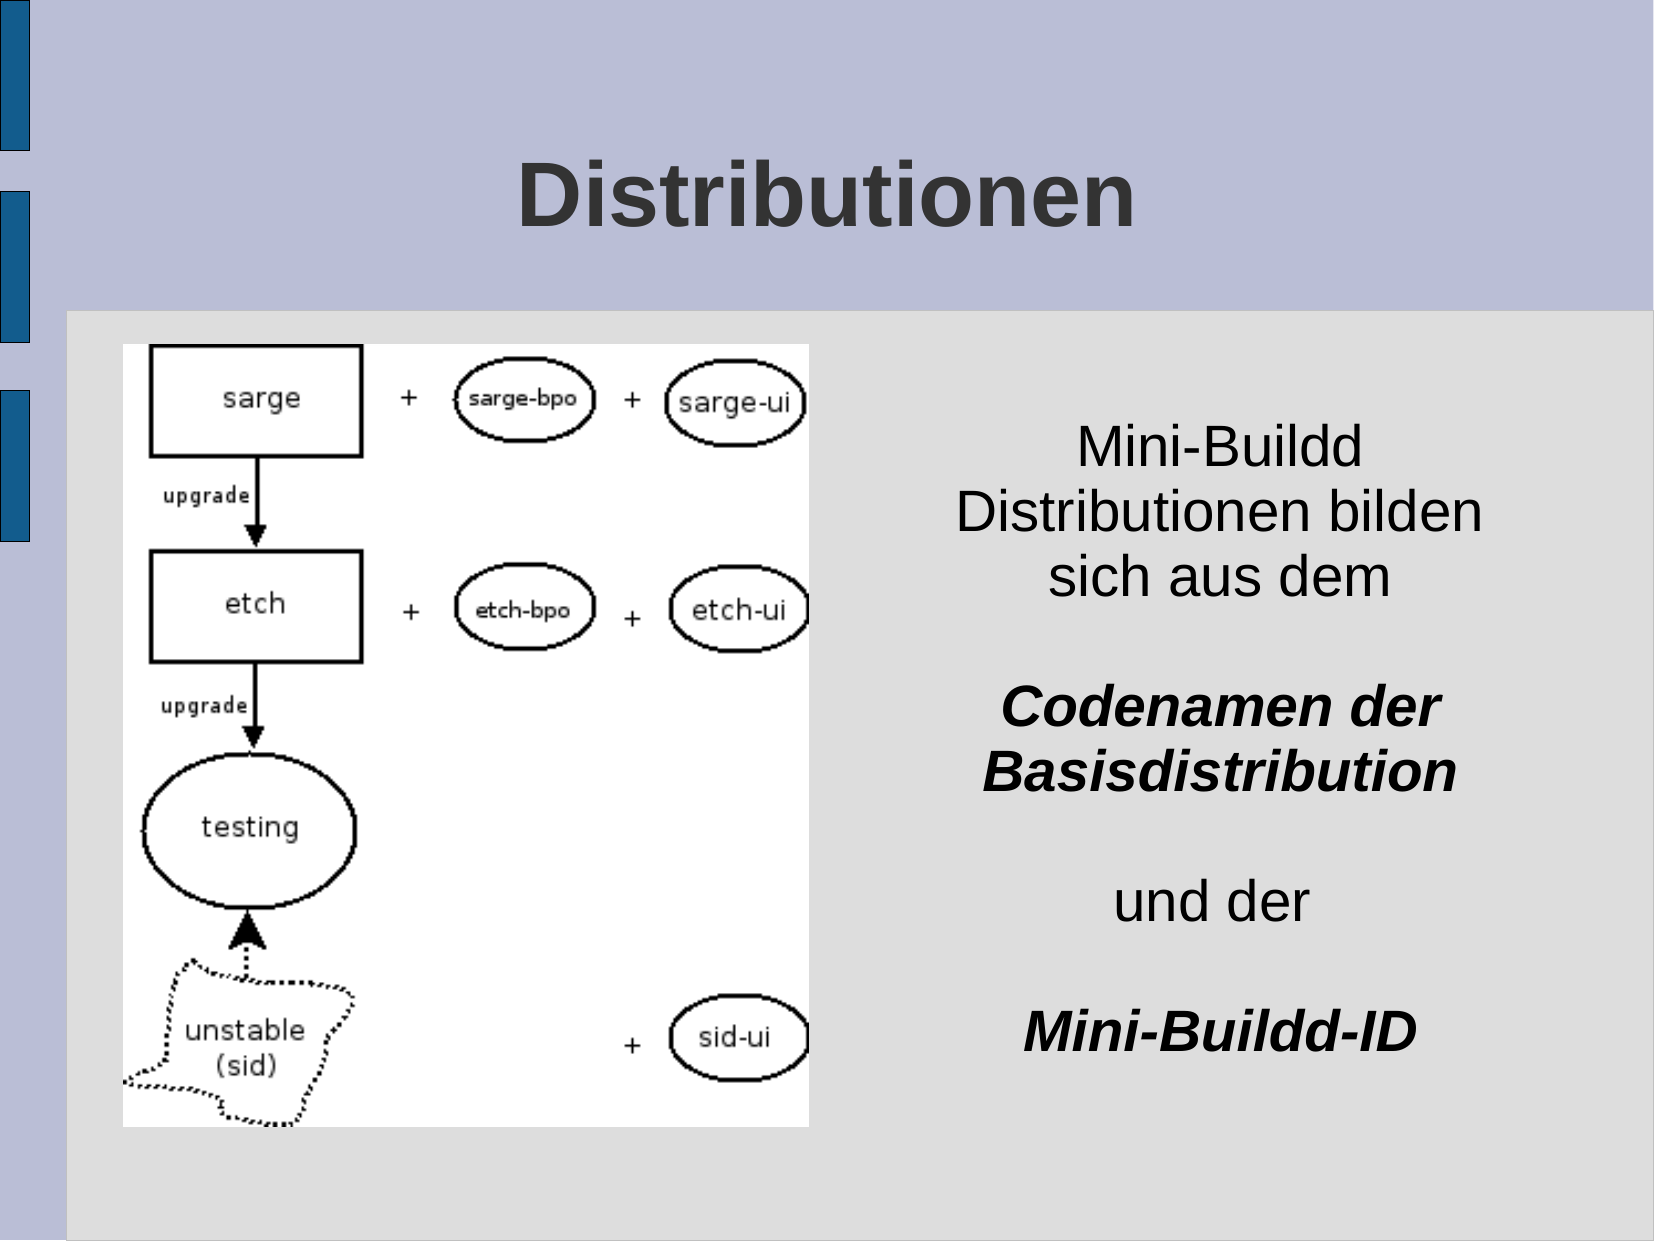

# Distributionen
Mini-Buildd Distributionen bilden sich aus dem
Codenamen der Basisdistribution
und der
Mini-Buildd-ID